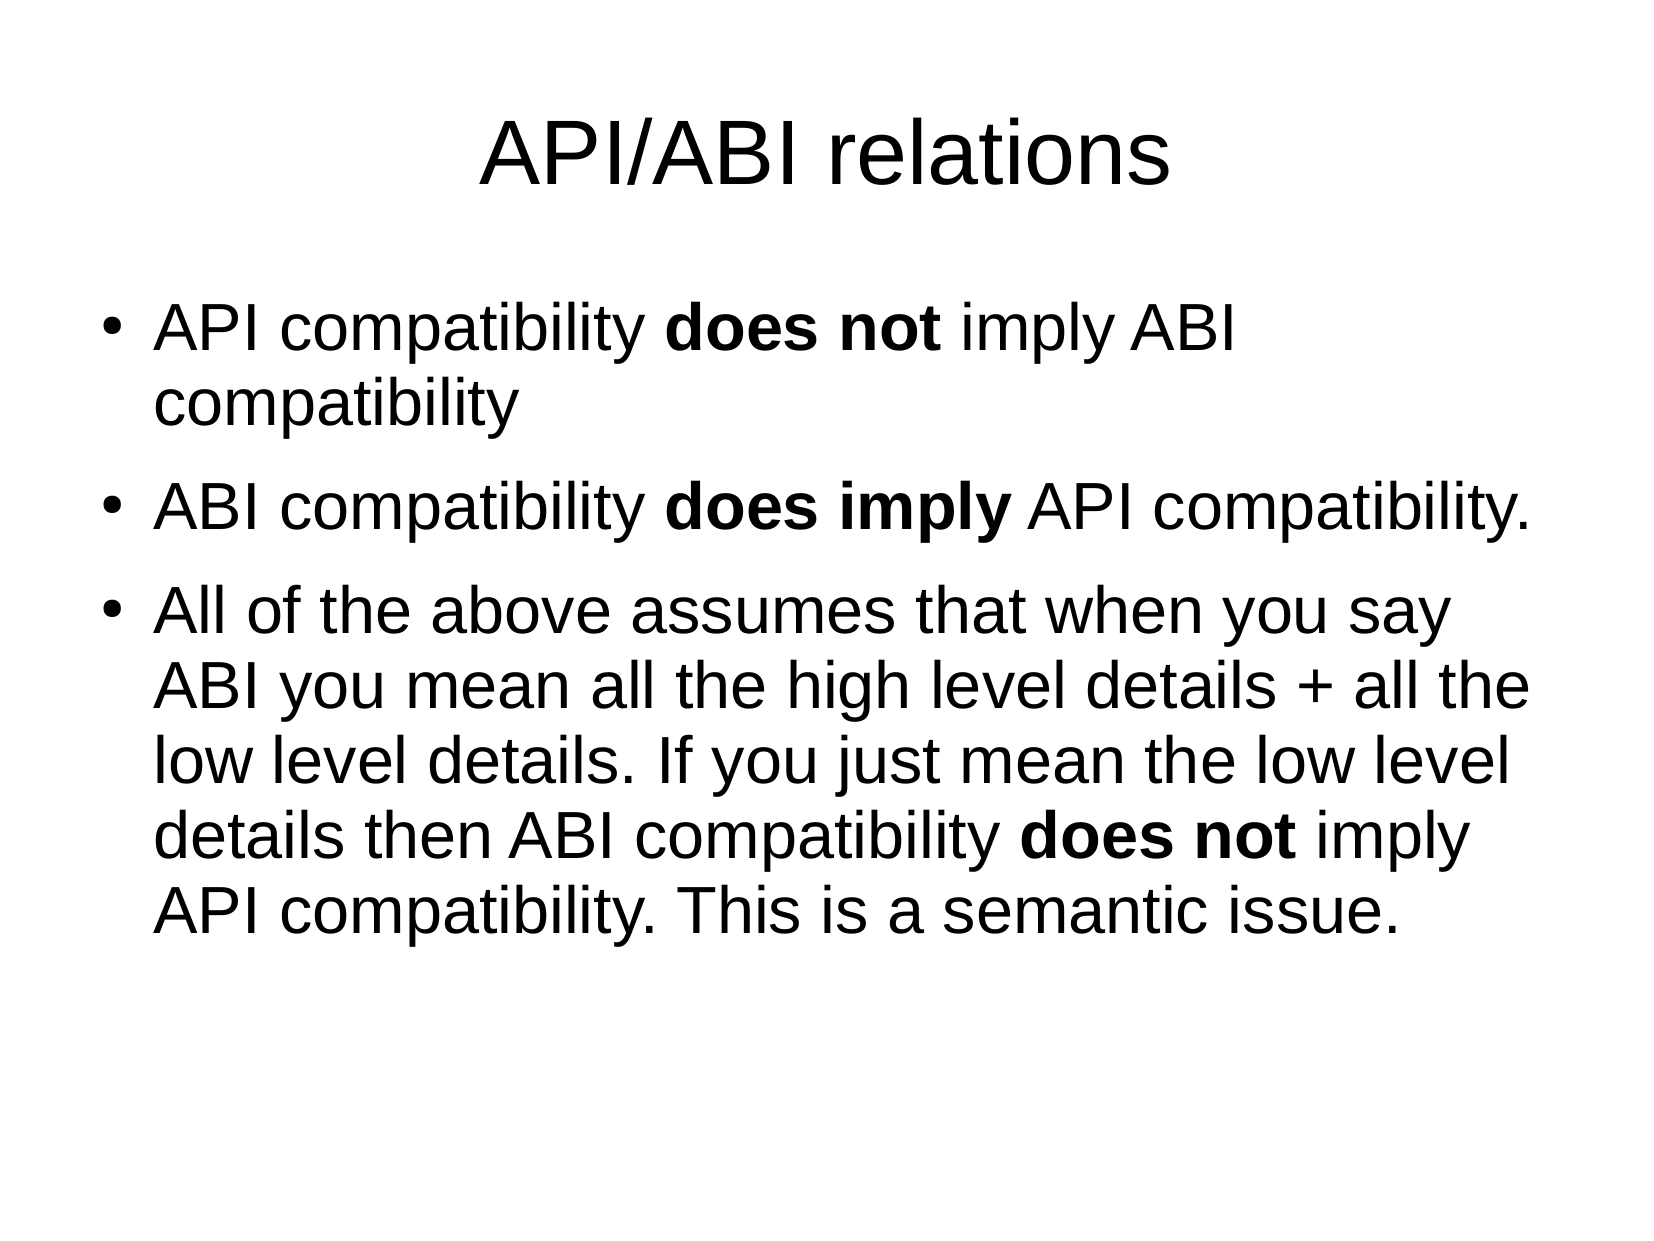

# API/ABI relations
API compatibility does not imply ABI compatibility
ABI compatibility does imply API compatibility.
All of the above assumes that when you say ABI you mean all the high level details + all the low level details. If you just mean the low level details then ABI compatibility does not imply API compatibility. This is a semantic issue.